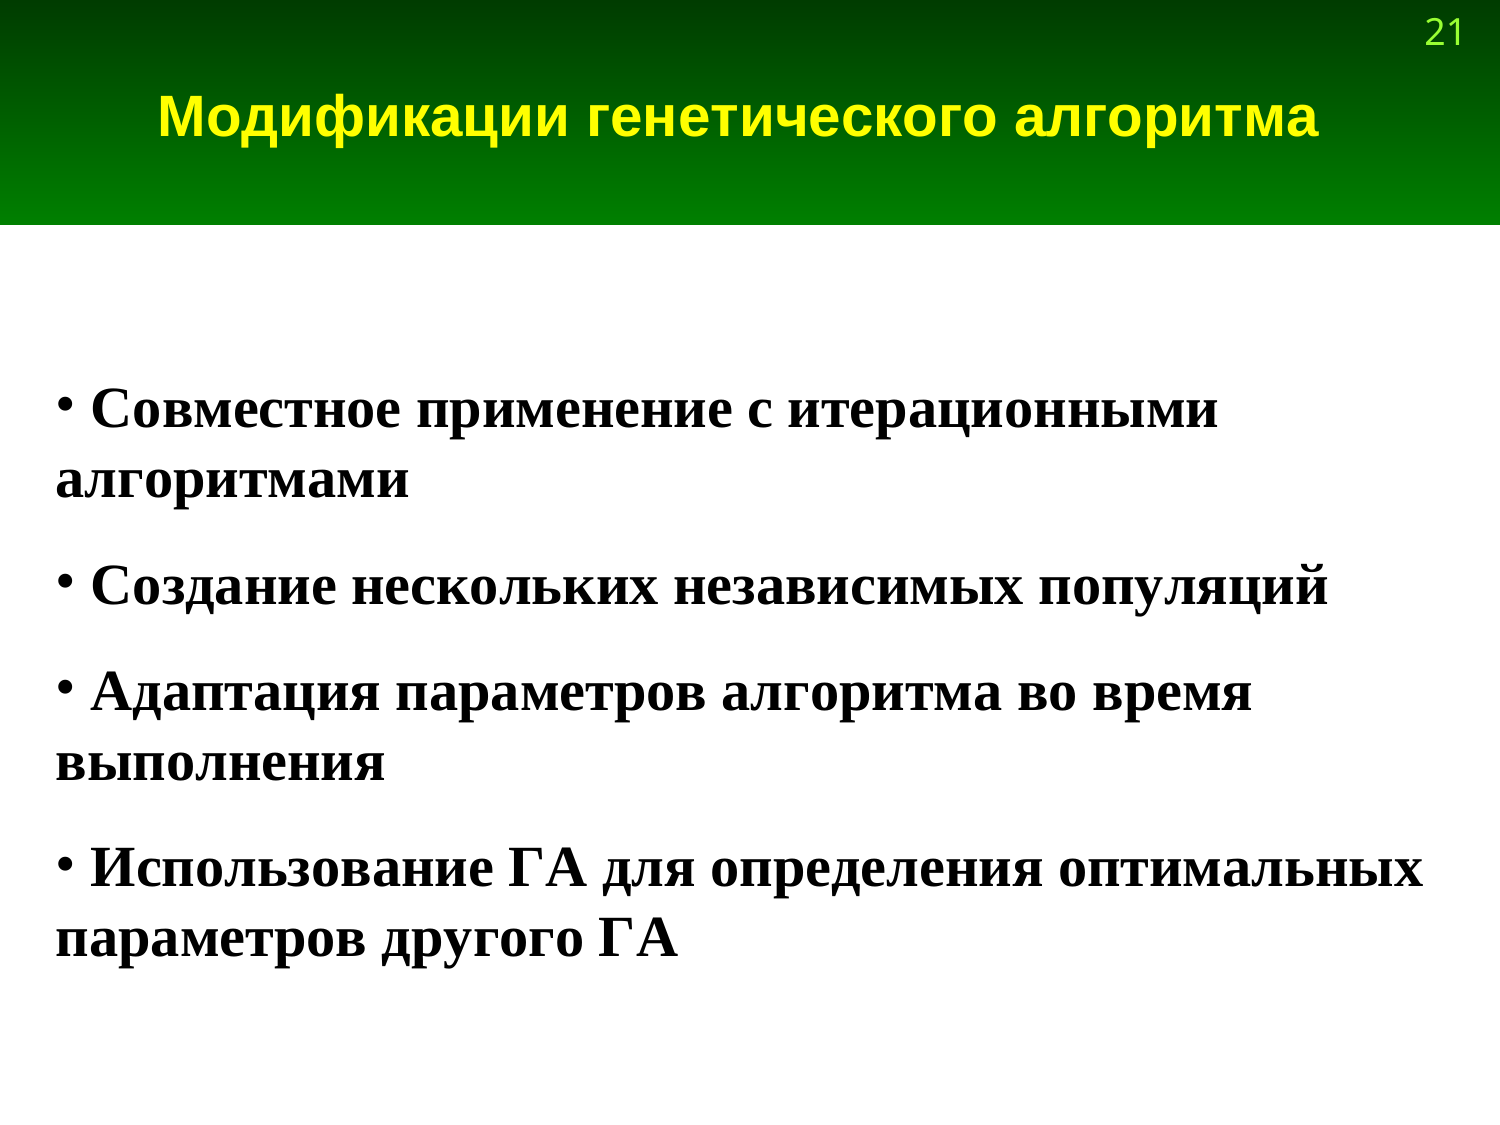

# Модификации генетического алгоритма
 Совместное применение с итерационными алгоритмами
 Создание нескольких независимых популяций
 Адаптация параметров алгоритма во время выполнения
 Использование ГА для определения оптимальных параметров другого ГА